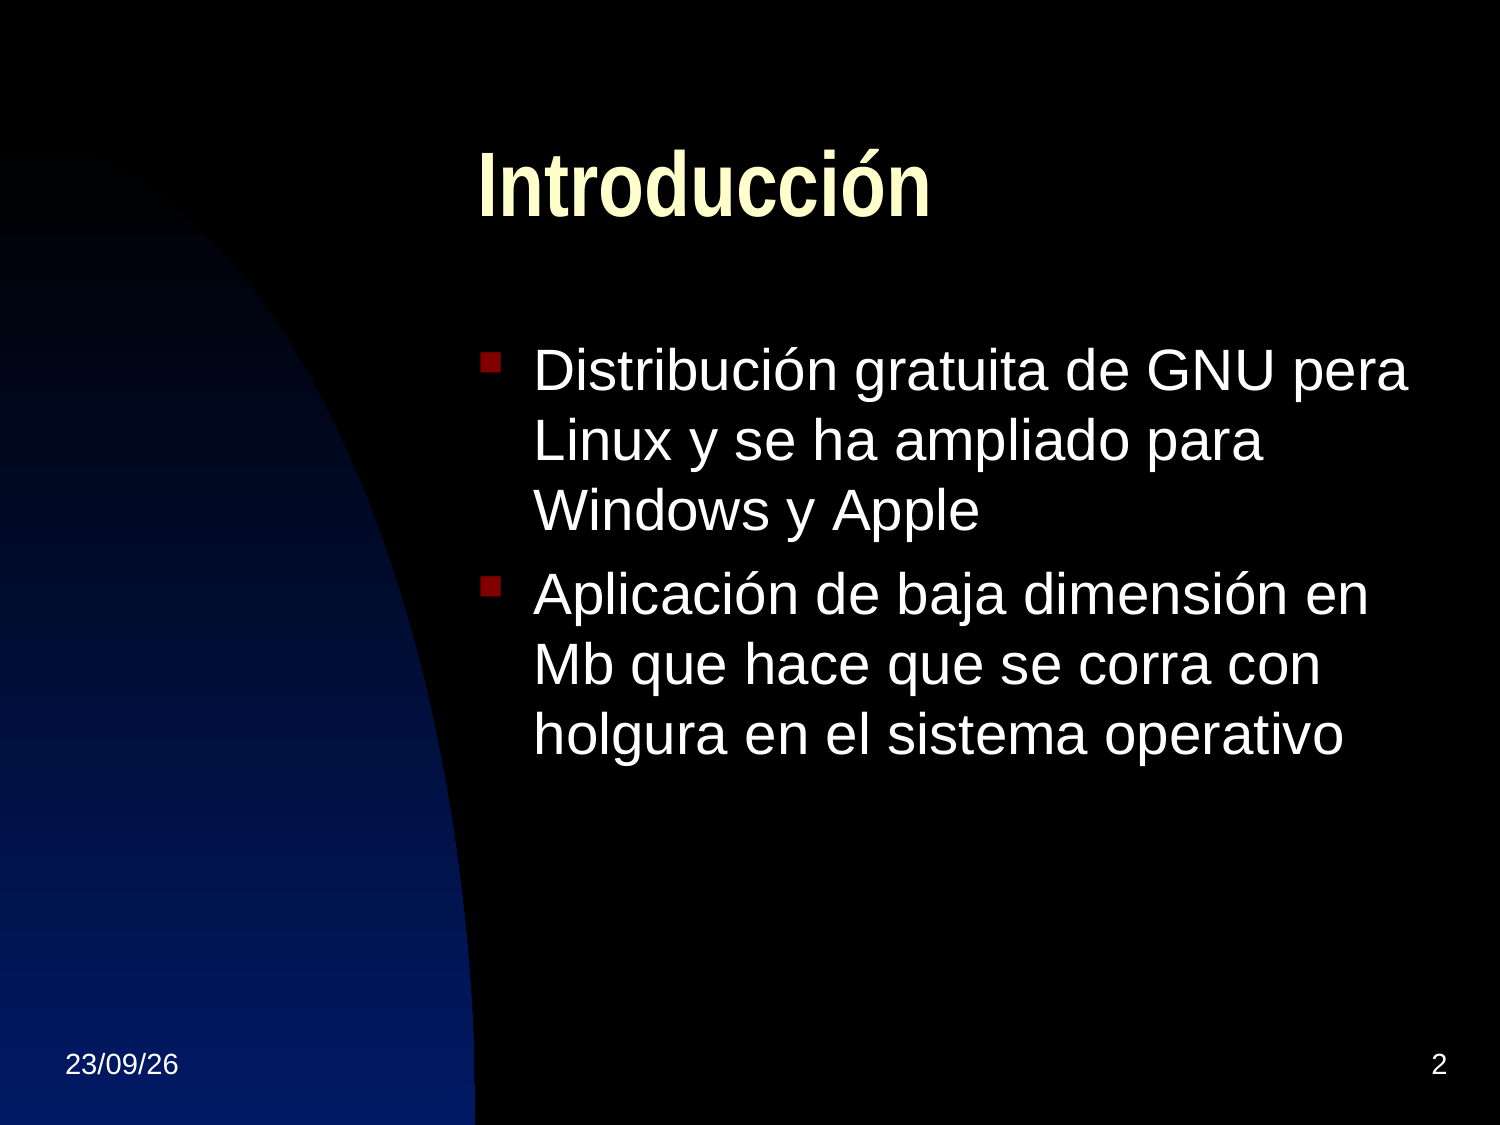

# Introducción
Distribución gratuita de GNU pera Linux y se ha ampliado para Windows y Apple
Aplicación de baja dimensión en Mb que hace que se corra con holgura en el sistema operativo
2